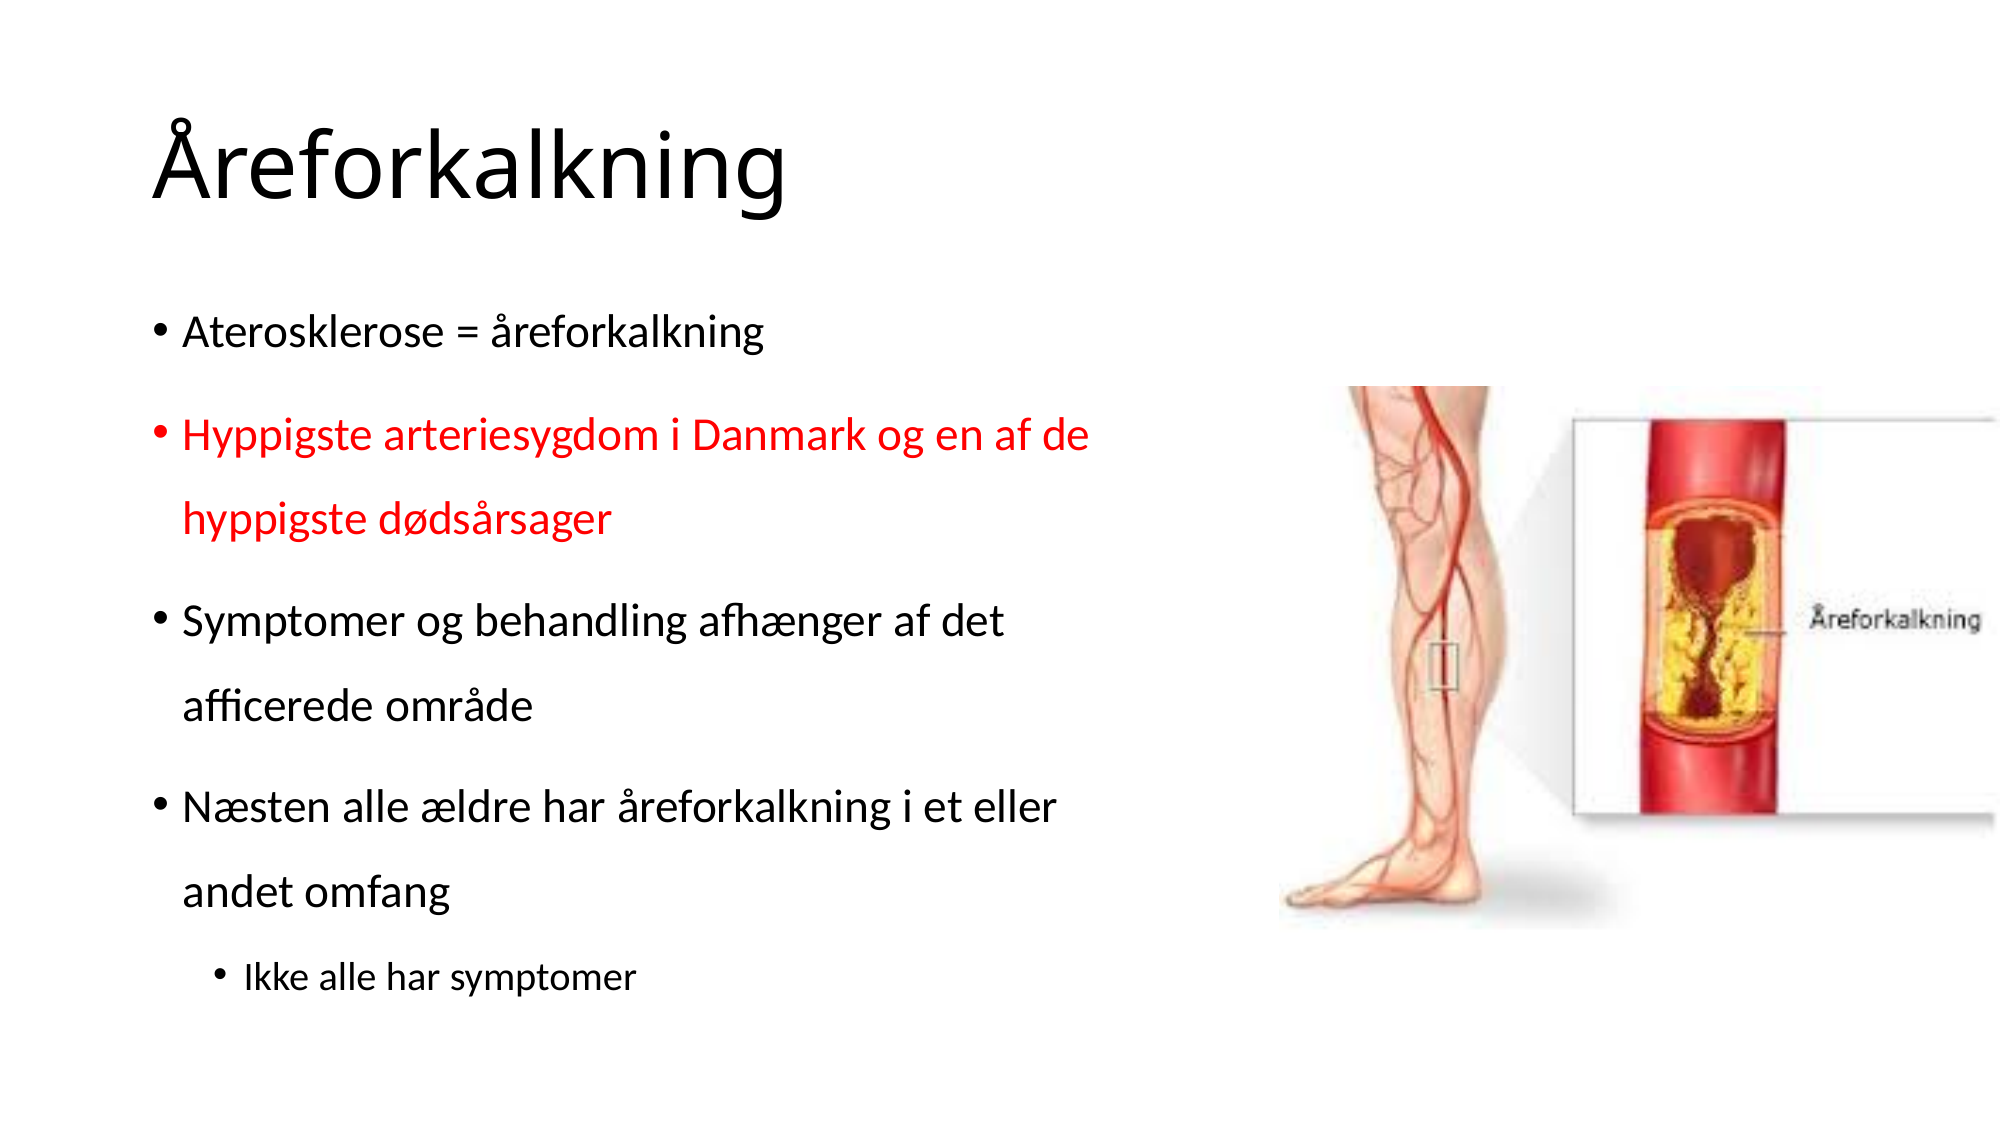

# Åreforkalkning
Aterosklerose = åreforkalkning
Hyppigste arteriesygdom i Danmark og en af de hyppigste dødsårsager
Symptomer og behandling afhænger af det afficerede område
Næsten alle ældre har åreforkalkning i et eller andet omfang
Ikke alle har symptomer